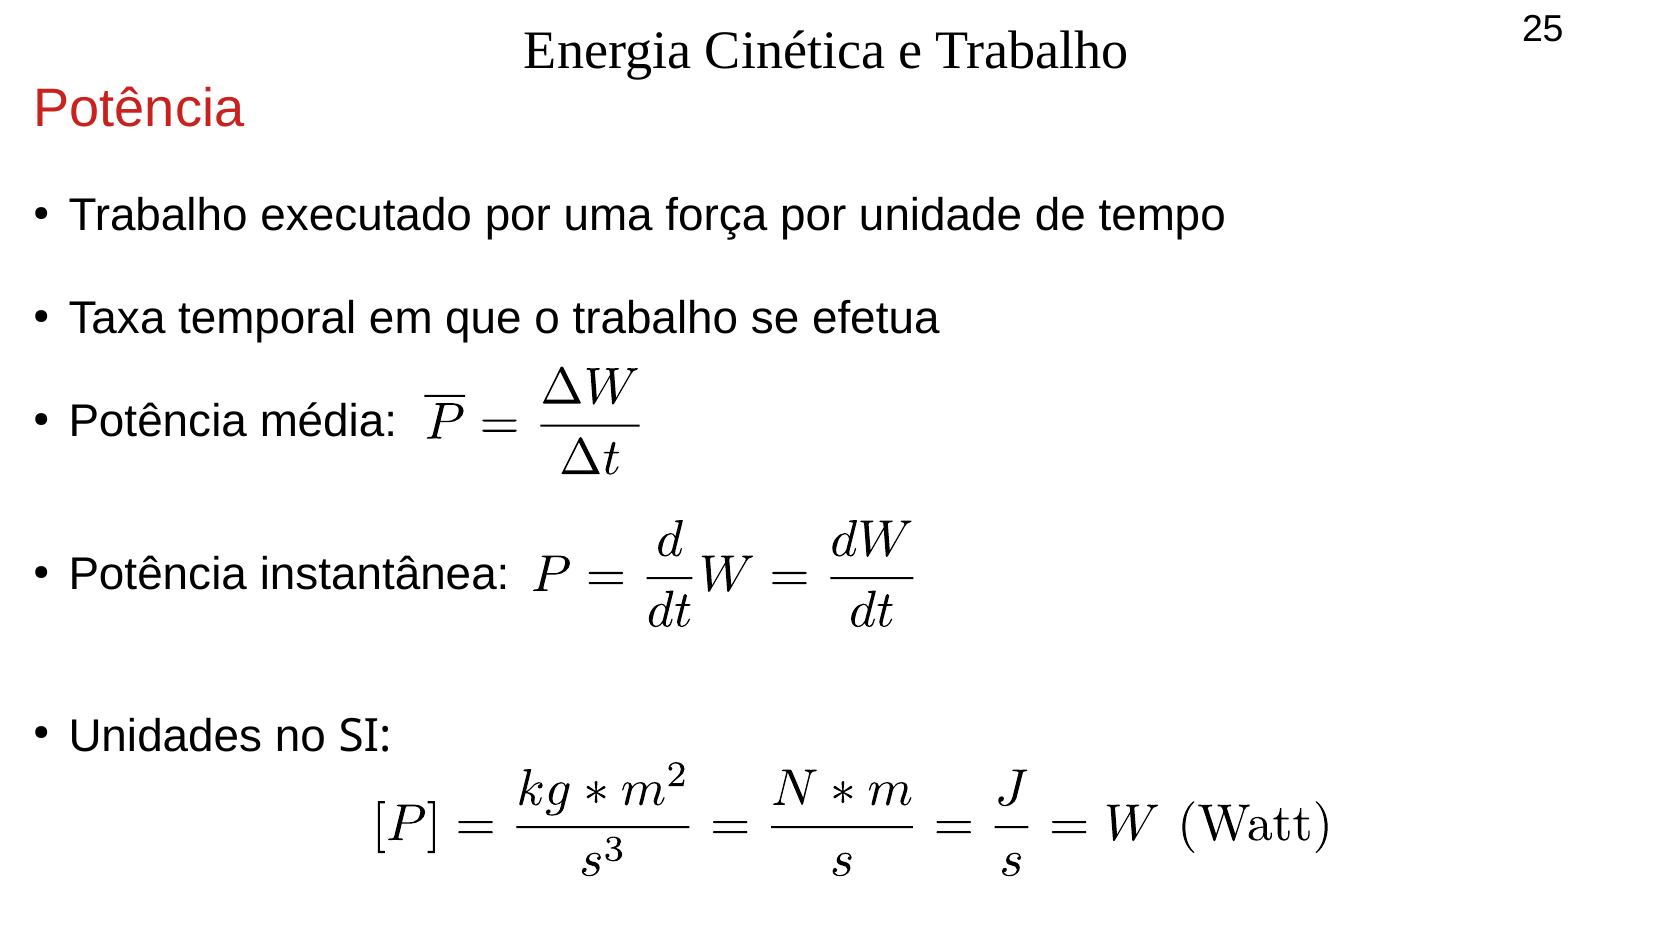

Energia Cinética e Trabalho
Potência
Trabalho executado por uma força por unidade de tempo
Taxa temporal em que o trabalho se efetua
Potência média:
Potência instantânea:
Unidades no SI: